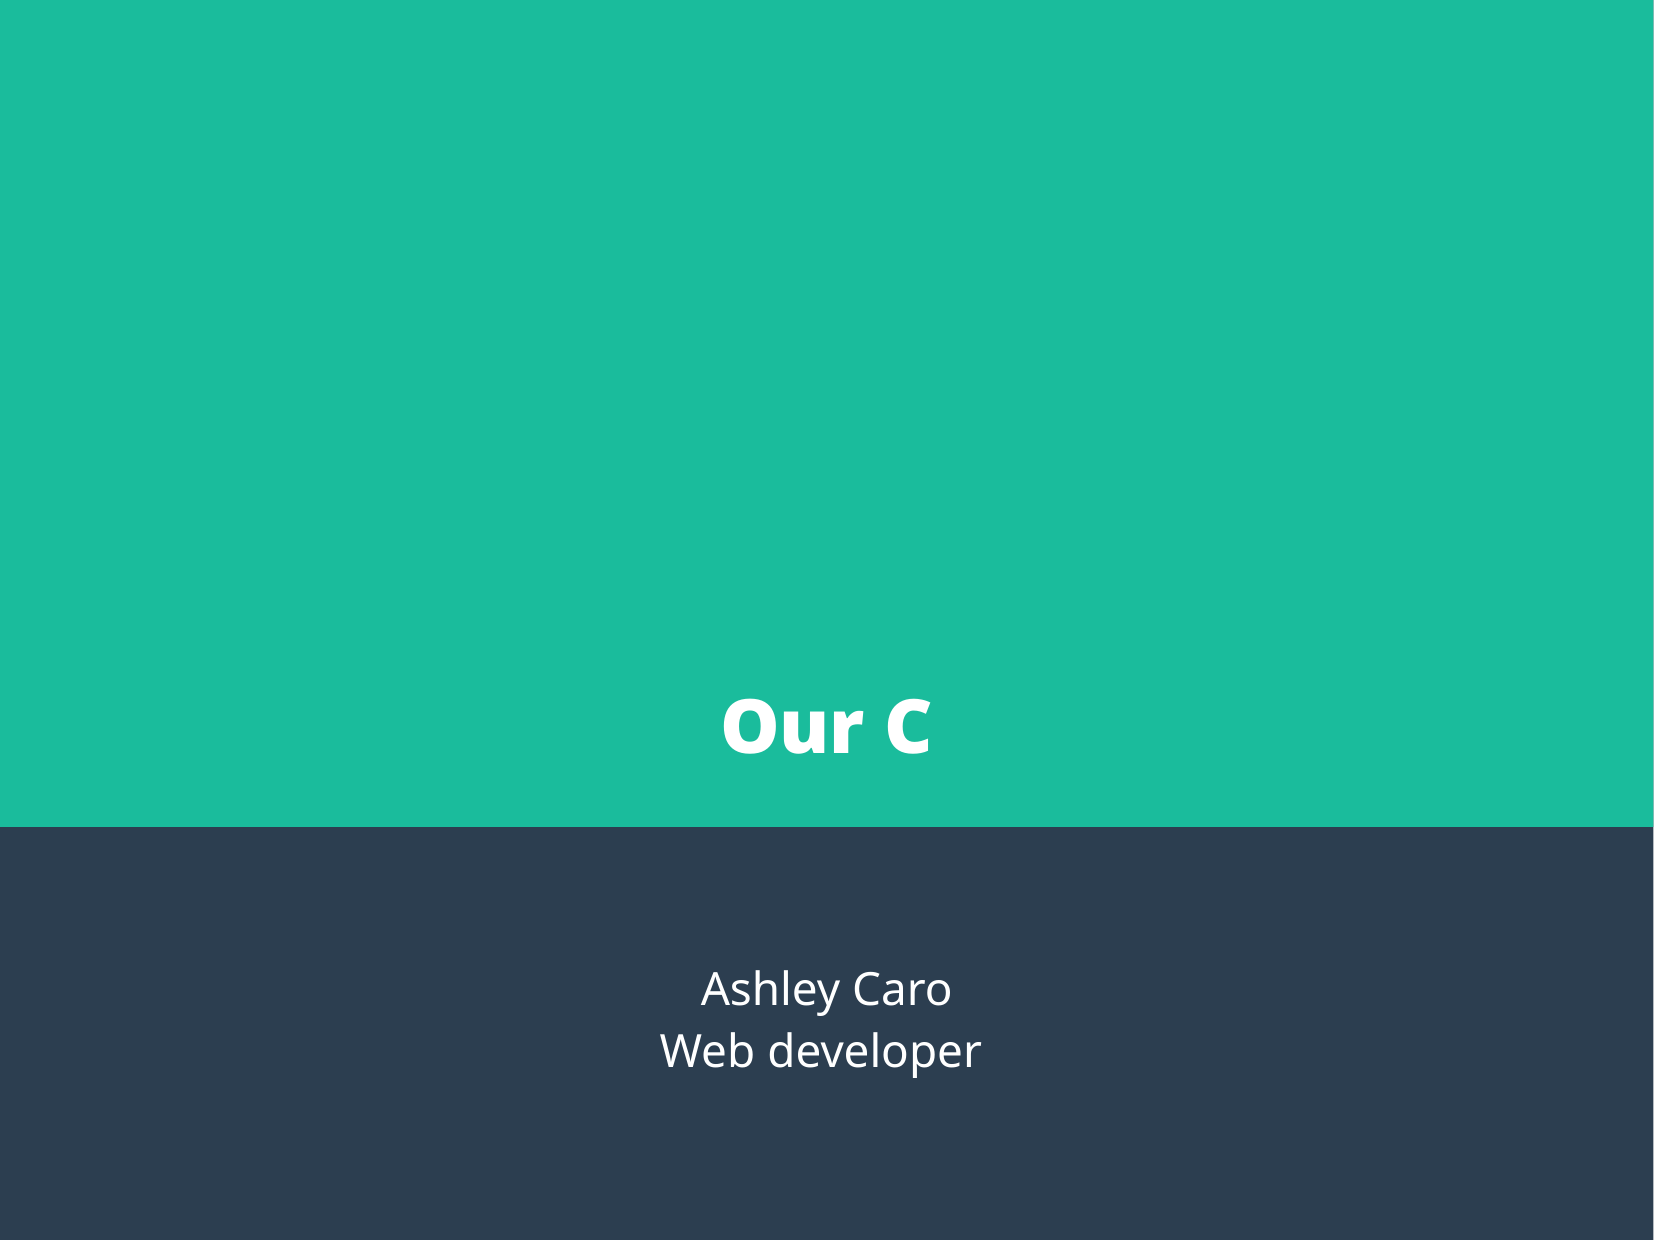

# Our C
Ashley Caro
Web developer